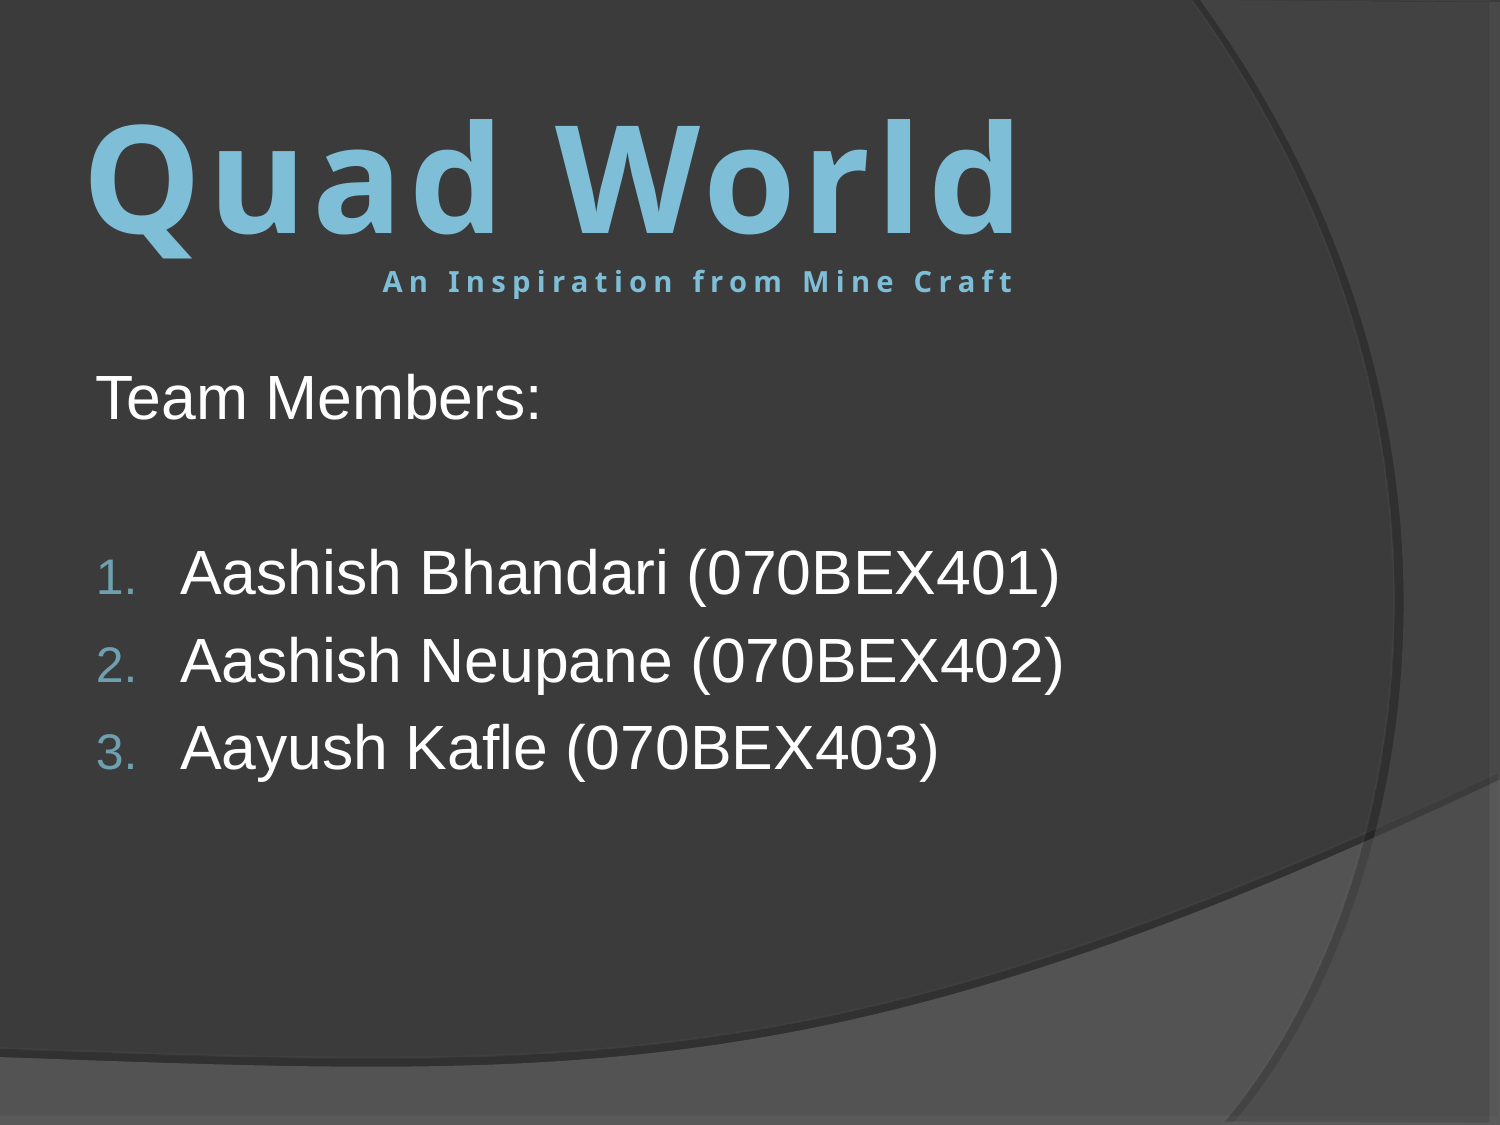

# Quad World An Inspiration from Mine Craft
Team Members:
Aashish Bhandari (070BEX401)
Aashish Neupane (070BEX402)
Aayush Kafle (070BEX403)